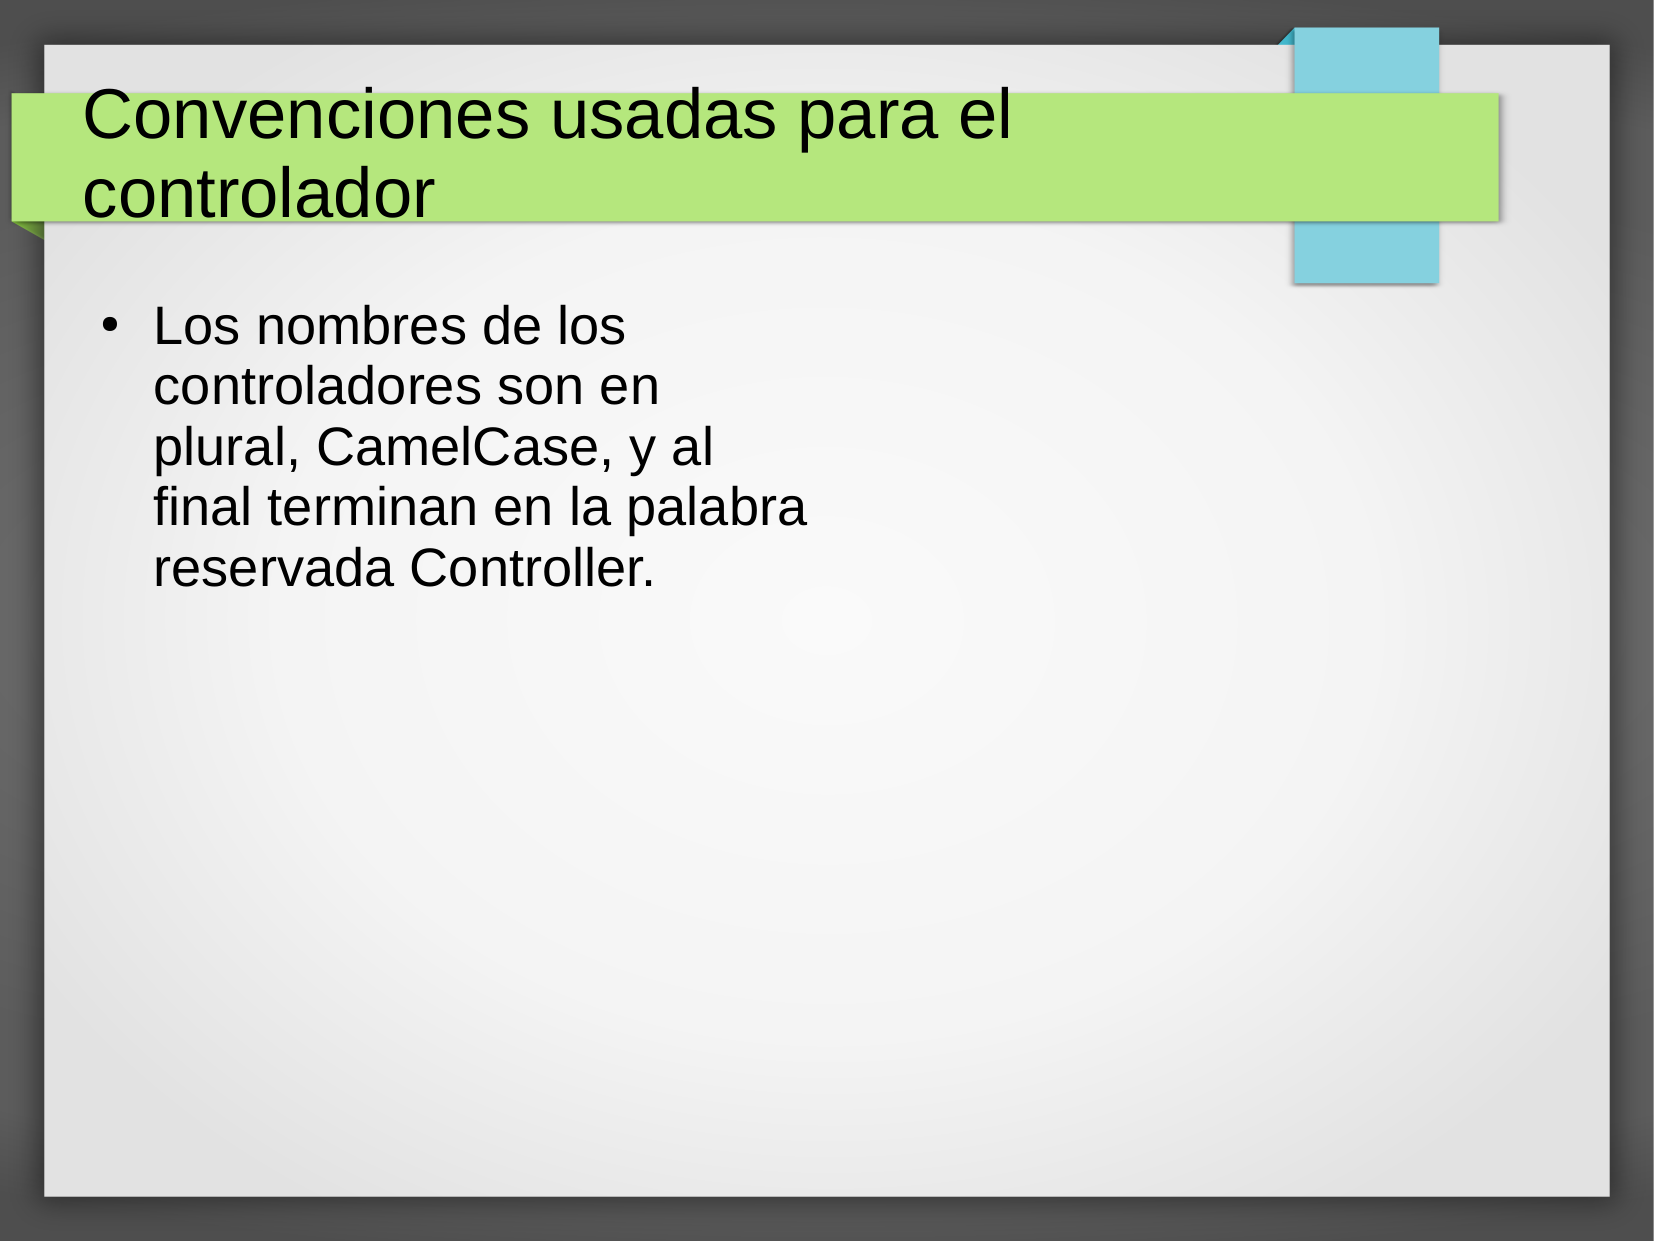

# Convenciones usadas para el controlador
Los nombres de los controladores son en plural, CamelCase, y al final terminan en la palabra reservada Controller.